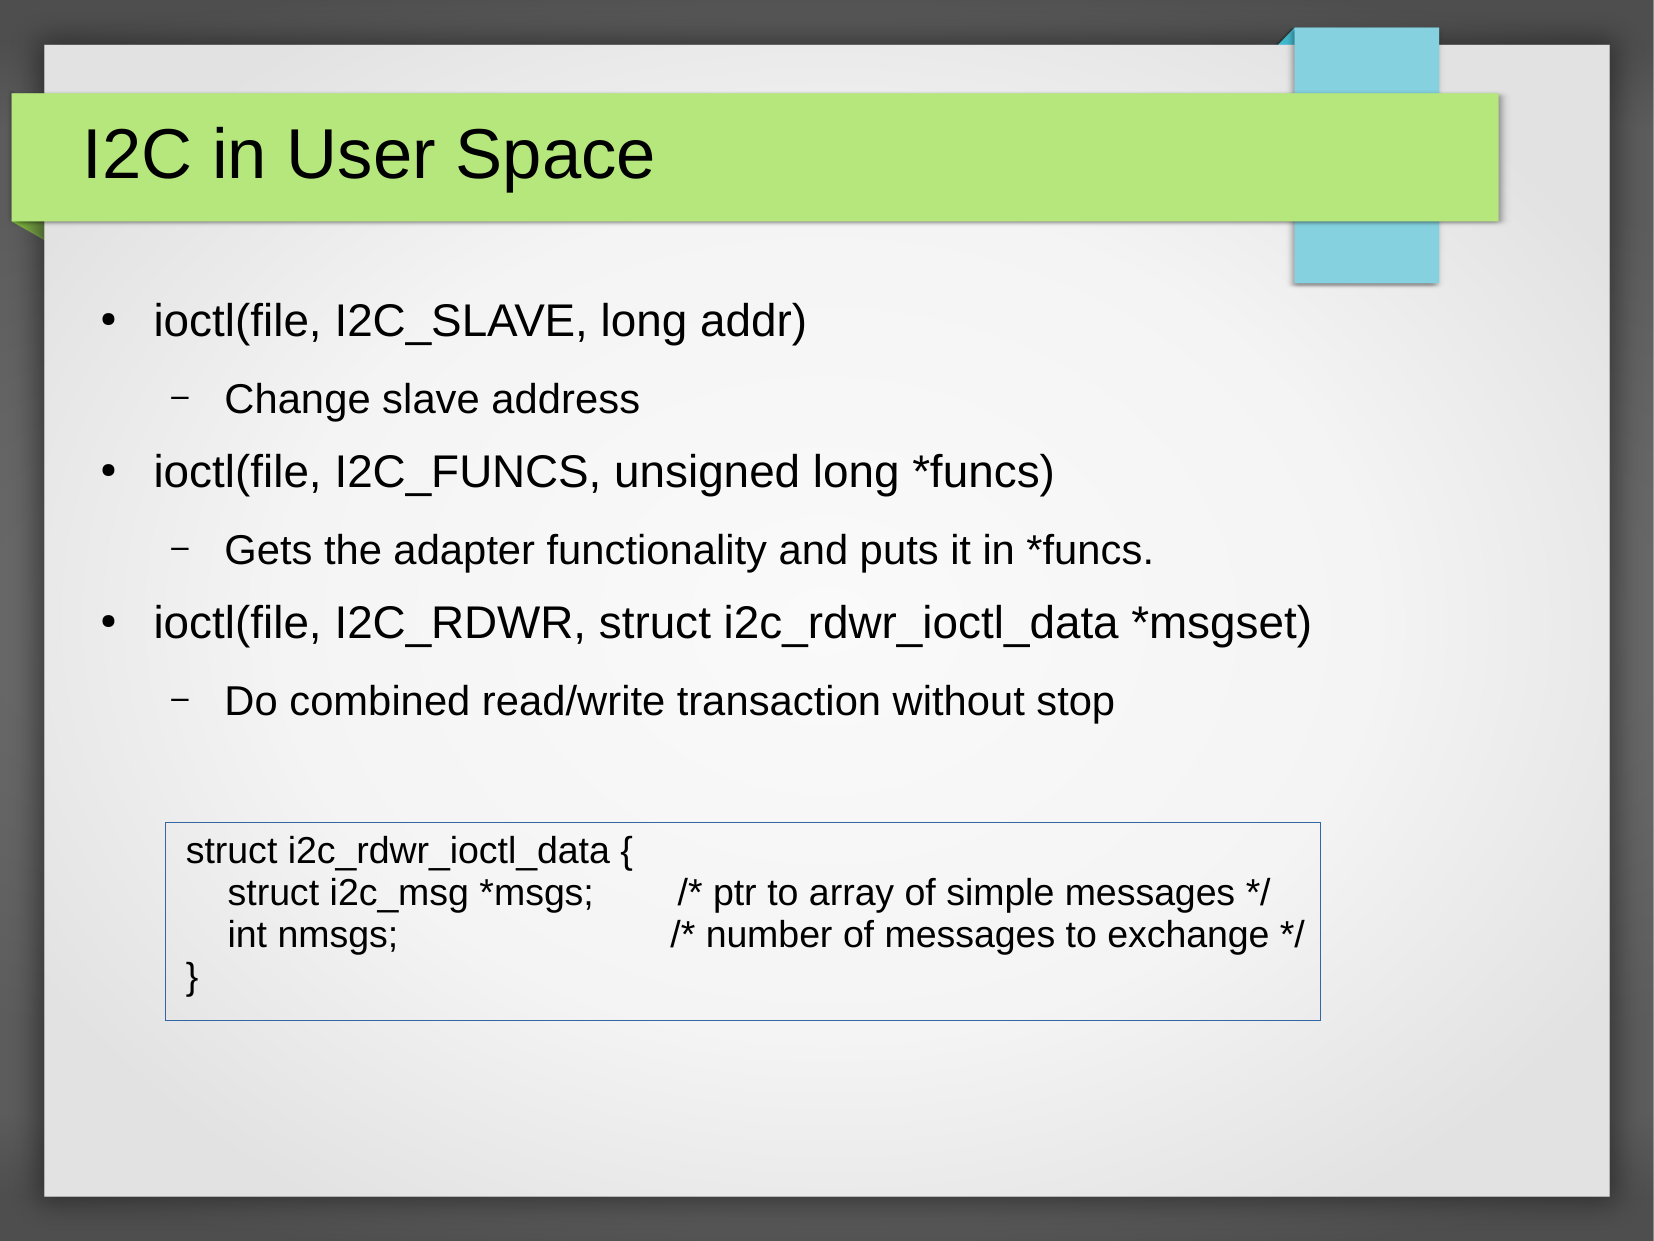

# I2C in User Space
ioctl(file, I2C_SLAVE, long addr)
Change slave address
ioctl(file, I2C_FUNCS, unsigned long *funcs)
Gets the adapter functionality and puts it in *funcs.
ioctl(file, I2C_RDWR, struct i2c_rdwr_ioctl_data *msgset)
Do combined read/write transaction without stop
 struct i2c_rdwr_ioctl_data {
 struct i2c_msg *msgs; /* ptr to array of simple messages */
 int nmsgs; /* number of messages to exchange */
 }